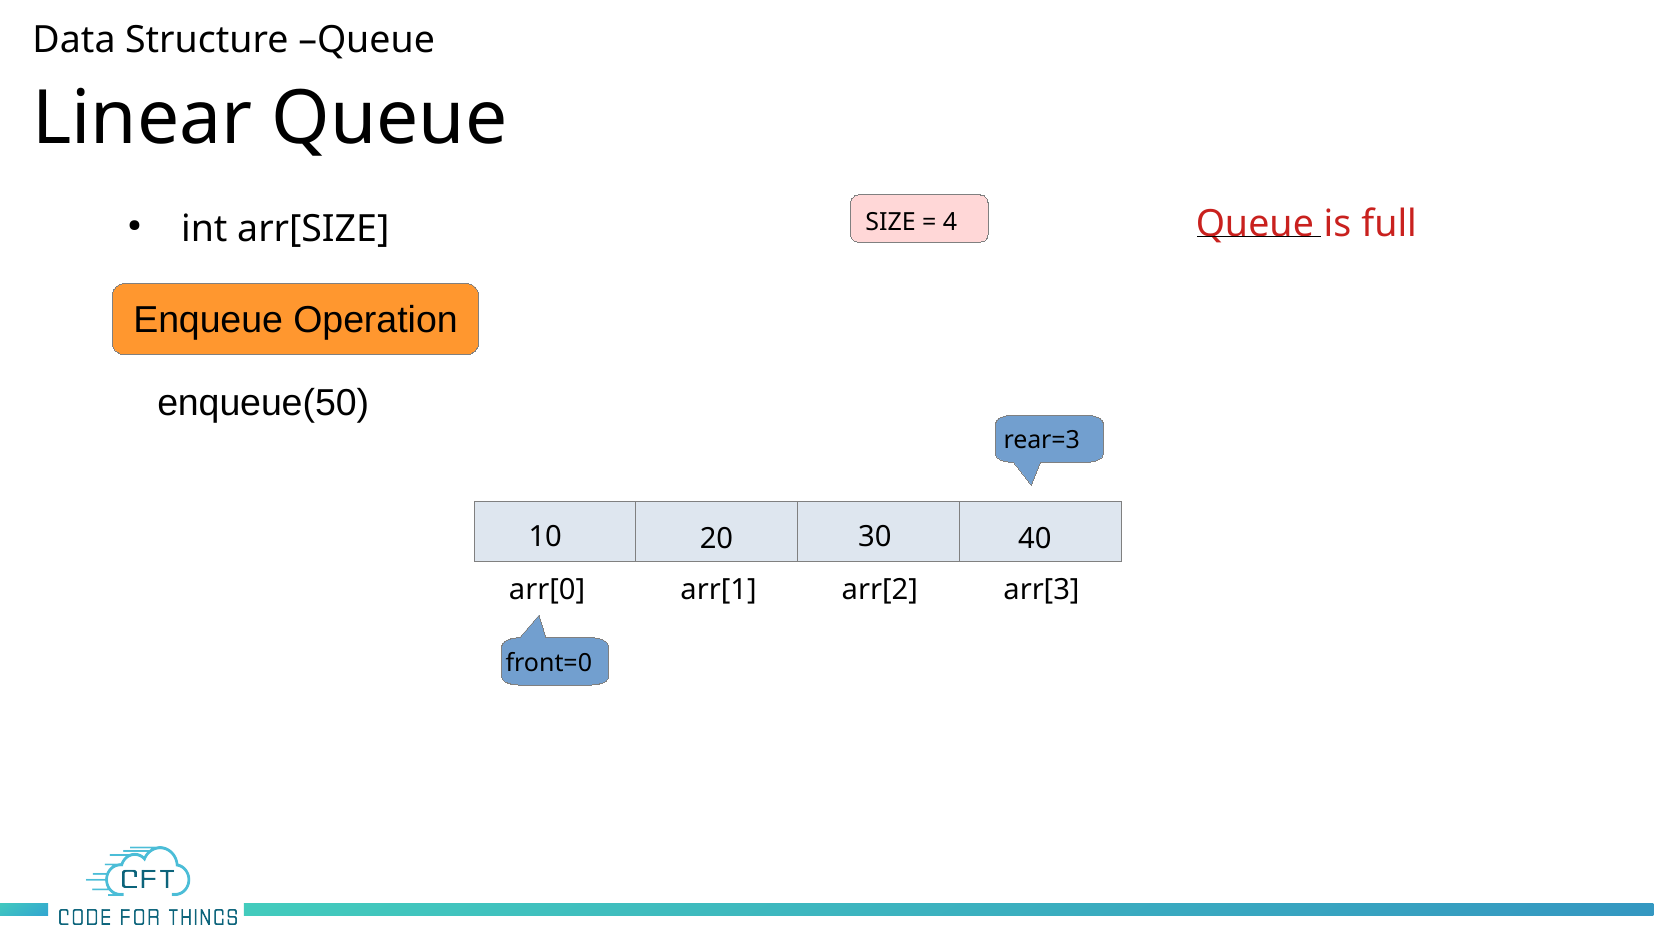

# Data Structure –Queue Linear Queue
Queue is full
int arr[SIZE]
SIZE = 4
Enqueue Operation
enqueue(50)
 rear=3
arr[0]
arr[1]
arr[2]
arr[3]
10
30
40
20
front=0